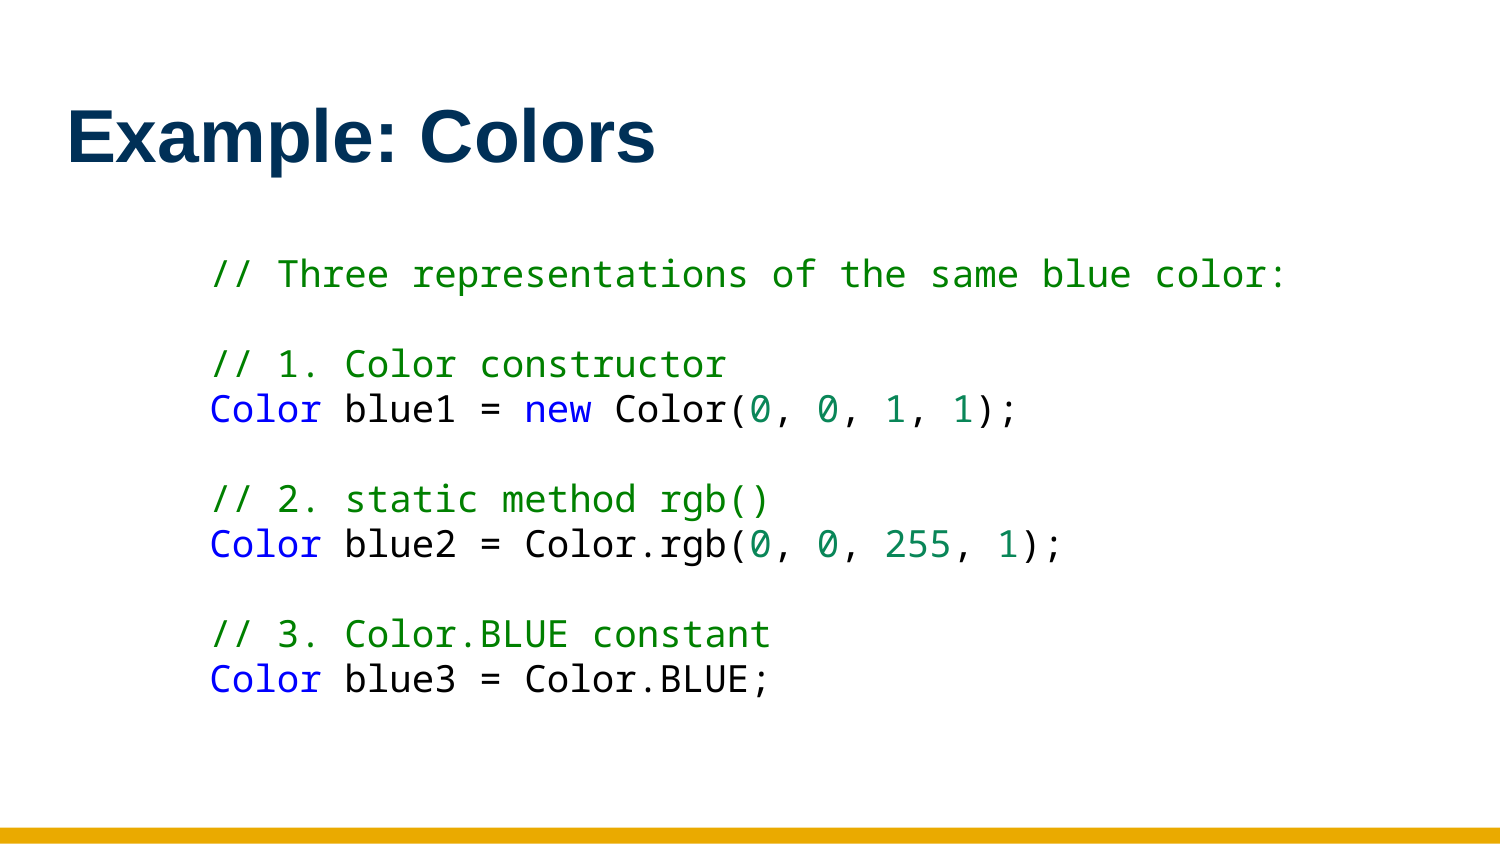

# Example: Colors
// Three representations of the same blue color:
// 1. Color constructor
Color blue1 = new Color(0, 0, 1, 1);
// 2. static method rgb()
Color blue2 = Color.rgb(0, 0, 255, 1);
// 3. Color.BLUE constant
Color blue3 = Color.BLUE;